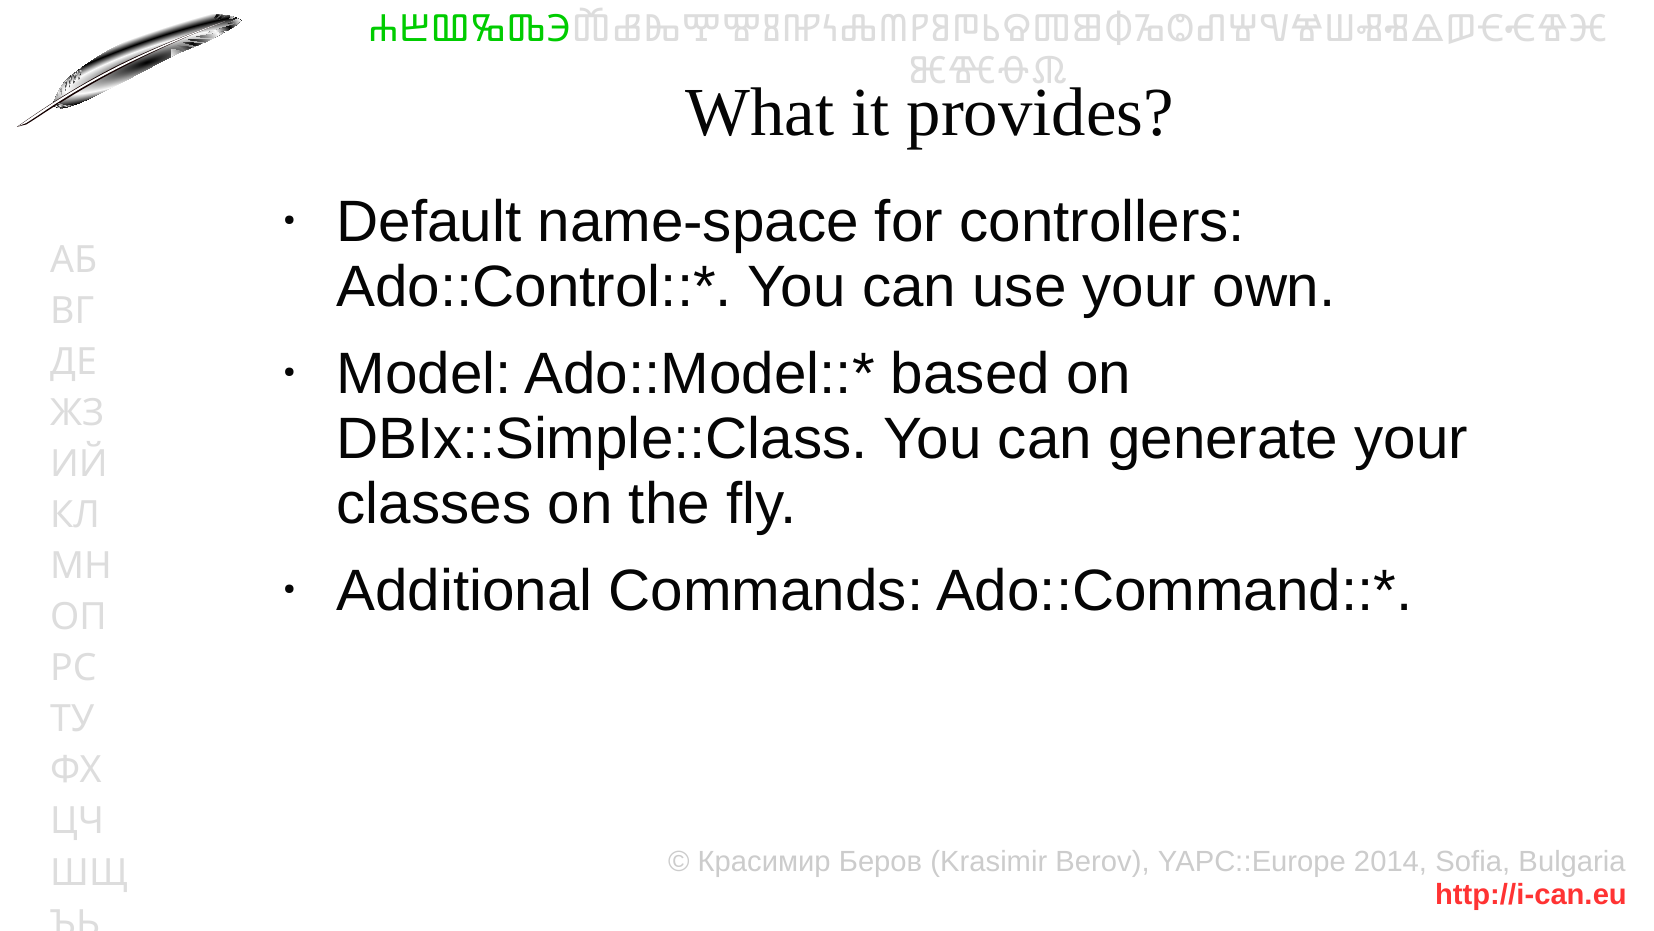

# What it provides?
Default name-space for controllers: Ado::Control::*. You can use your own.
Model: Ado::Model::* based on DBIx::Simple::Class. You can generate your classes on the fly.
Additional Commands: Ado::Command::*.